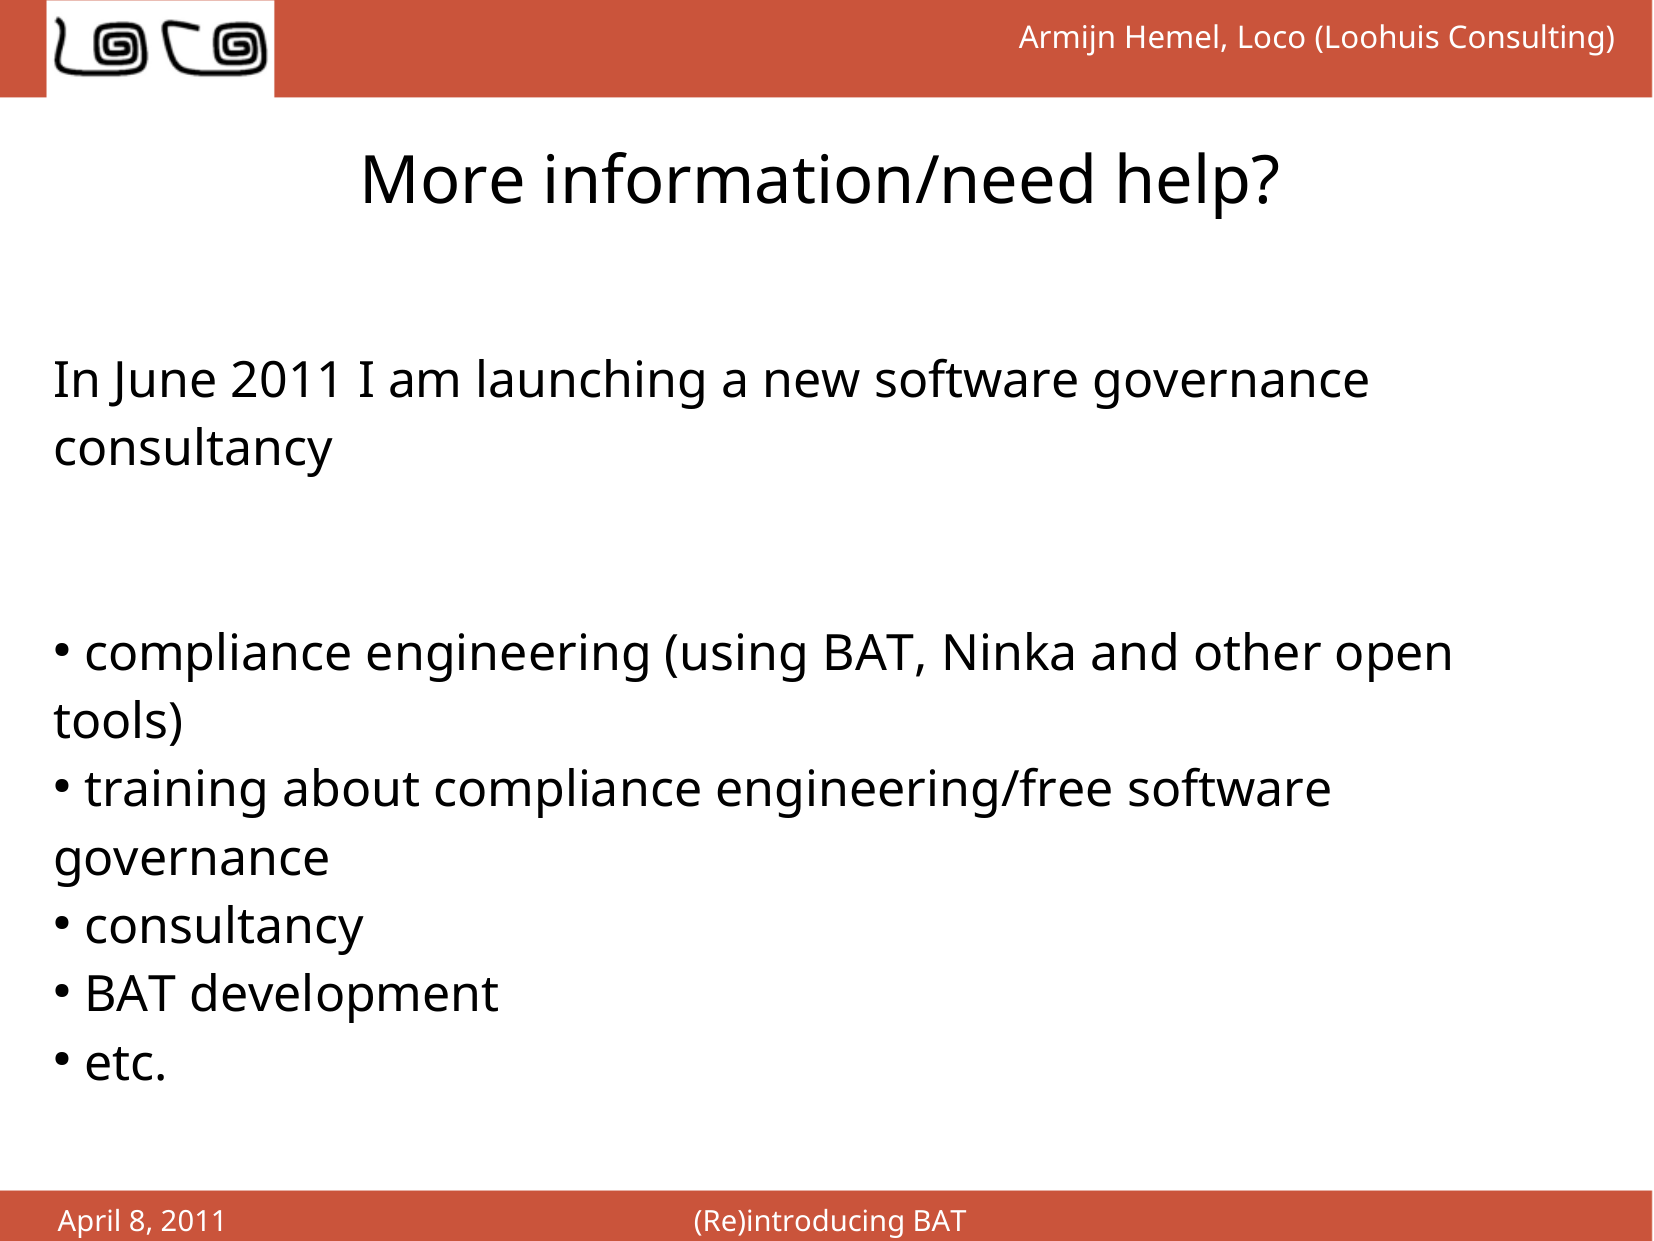

# More information/need help?
In June 2011 I am launching a new software governance consultancy
 compliance engineering (using BAT, Ninka and other open tools)
 training about compliance engineering/free software governance
 consultancy
 BAT development
 etc.
Comet: practical solution or crutch?